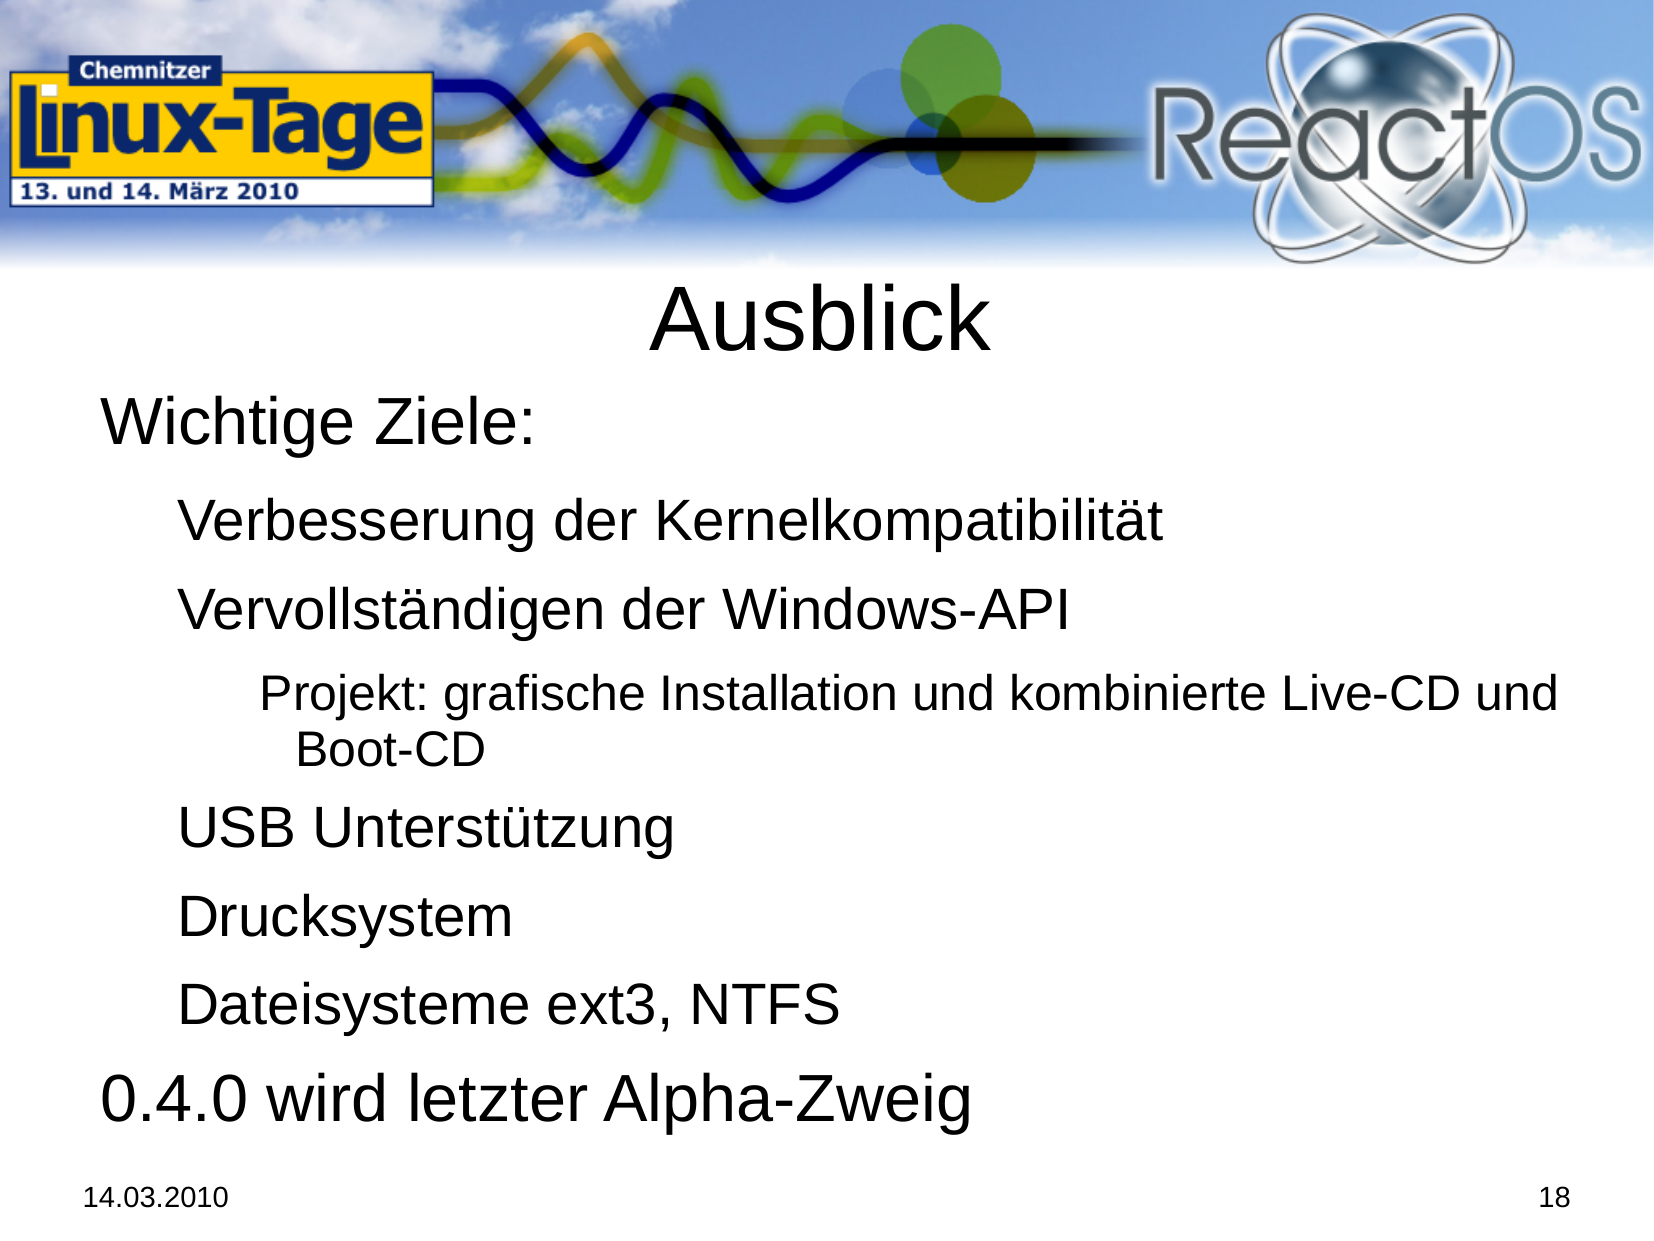

# Ausblick
Wichtige Ziele:
Verbesserung der Kernelkompatibilität
Vervollständigen der Windows-API
Projekt: grafische Installation und kombinierte Live-CD und Boot-CD
USB Unterstützung
Drucksystem
Dateisysteme ext3, NTFS
0.4.0 wird letzter Alpha-Zweig
14.03.2010
18